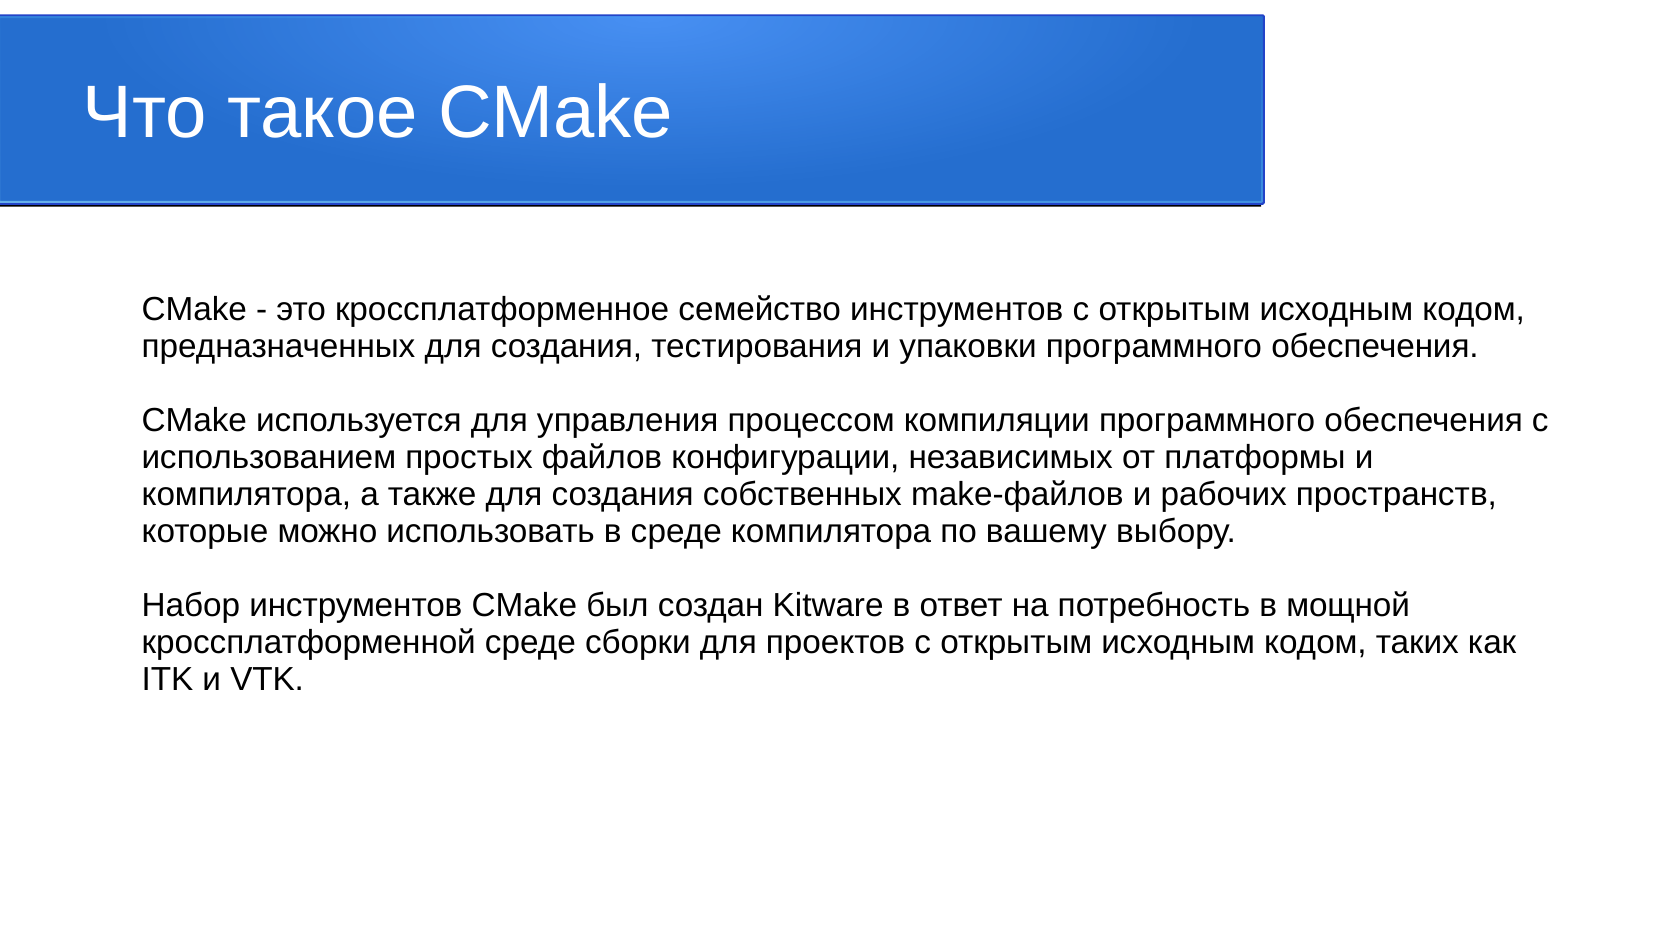

# Что такое CMake
CMake - это кроссплатформенное семейство инструментов с открытым исходным кодом, предназначенных для создания, тестирования и упаковки программного обеспечения.
CMake используется для управления процессом компиляции программного обеспечения с использованием простых файлов конфигурации, независимых от платформы и компилятора, а также для создания собственных make-файлов и рабочих пространств, которые можно использовать в среде компилятора по вашему выбору.
Набор инструментов CMake был создан Kitware в ответ на потребность в мощной кроссплатформенной среде сборки для проектов с открытым исходным кодом, таких как ITK и VTK.